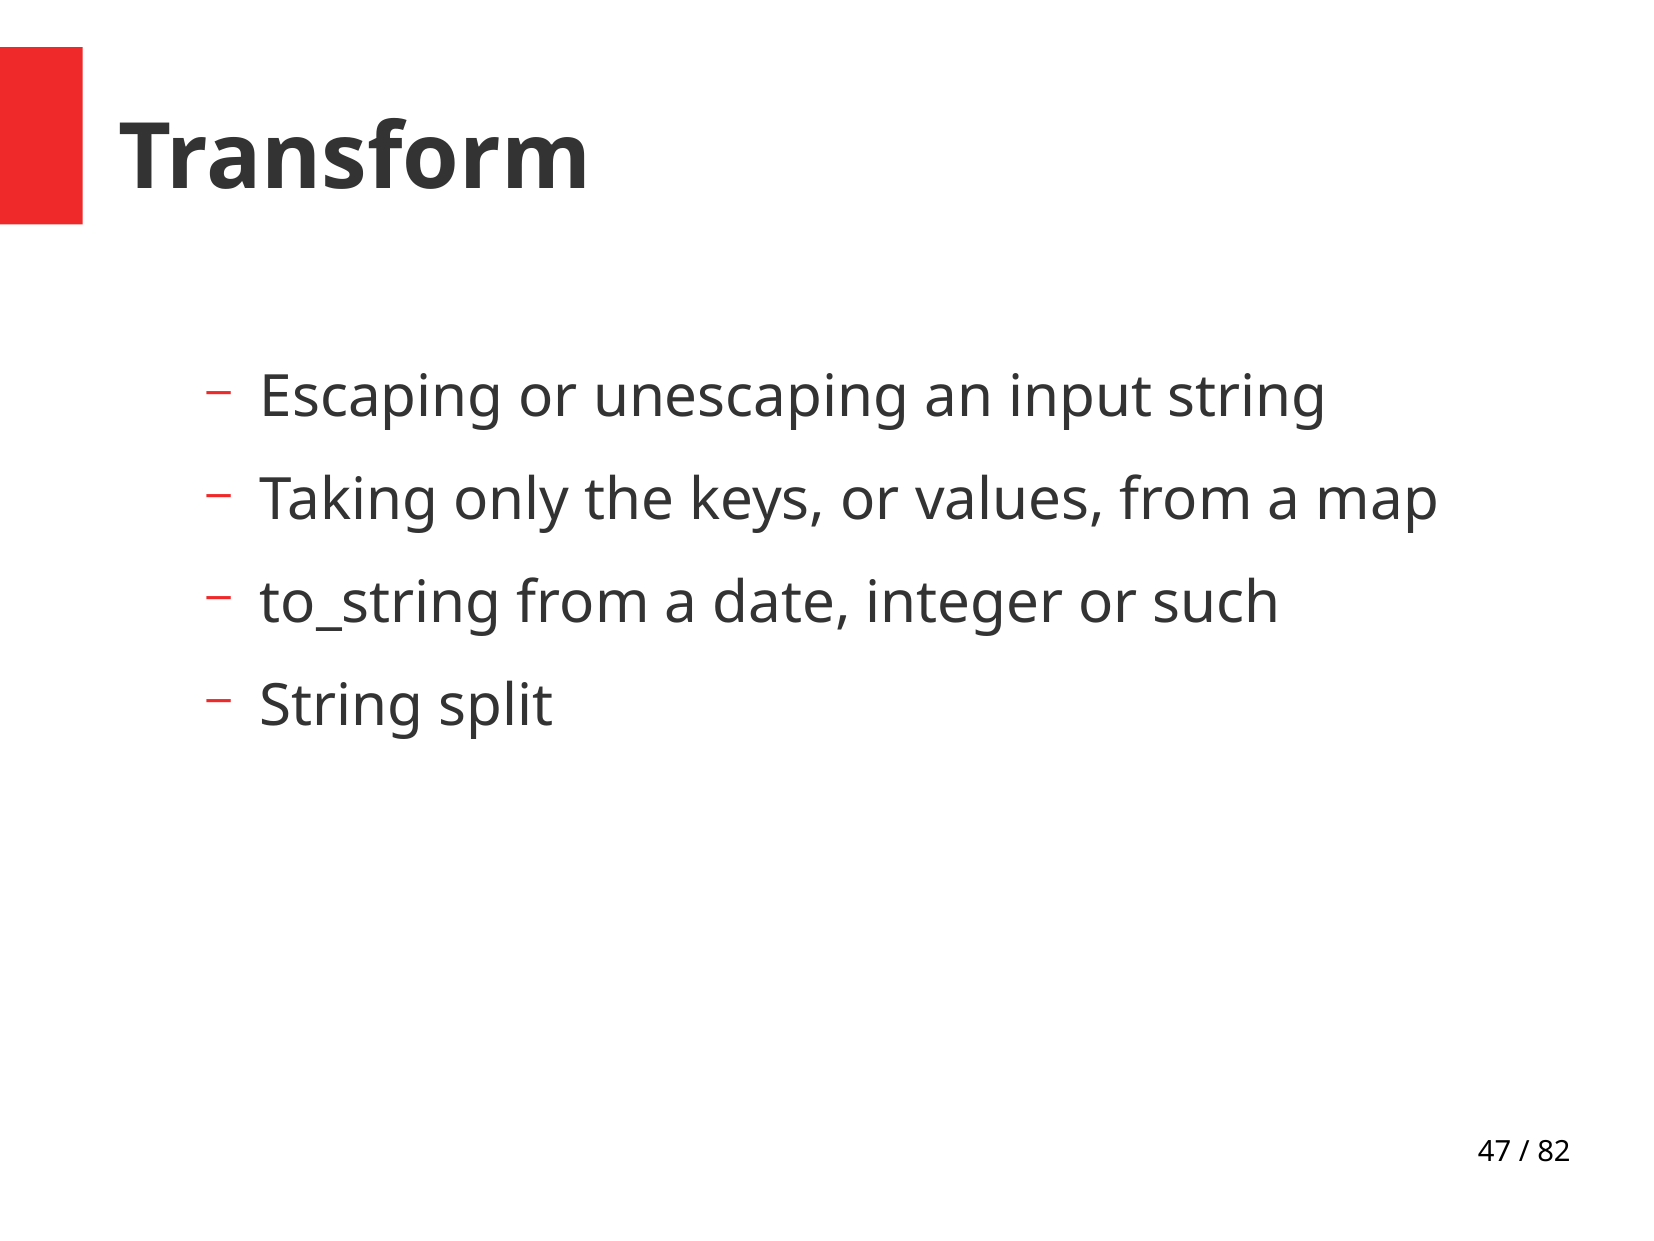

# Transform
Escaping or unescaping an input string
Taking only the keys, or values, from a map
to_string from a date, integer or such
String split
47